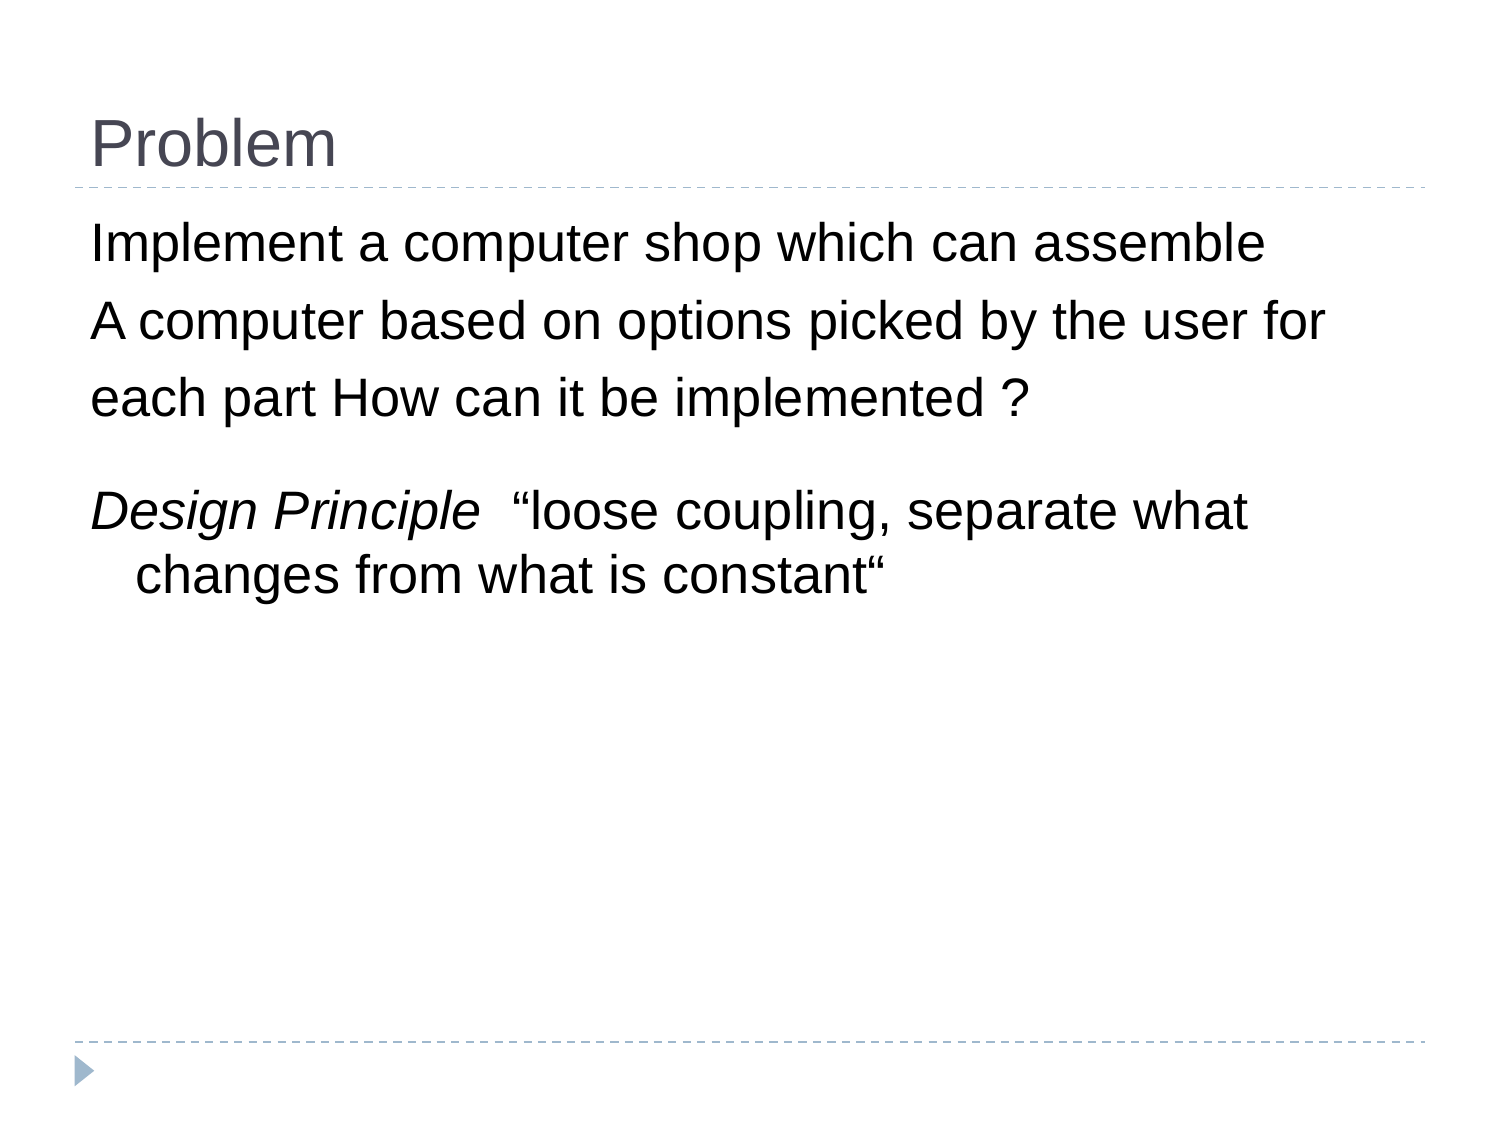

# Problem
Implement a computer shop which can assemble
A computer based on options picked by the user for
each part How can it be implemented ?
Design Principle “loose coupling, separate what changes from what is constant“